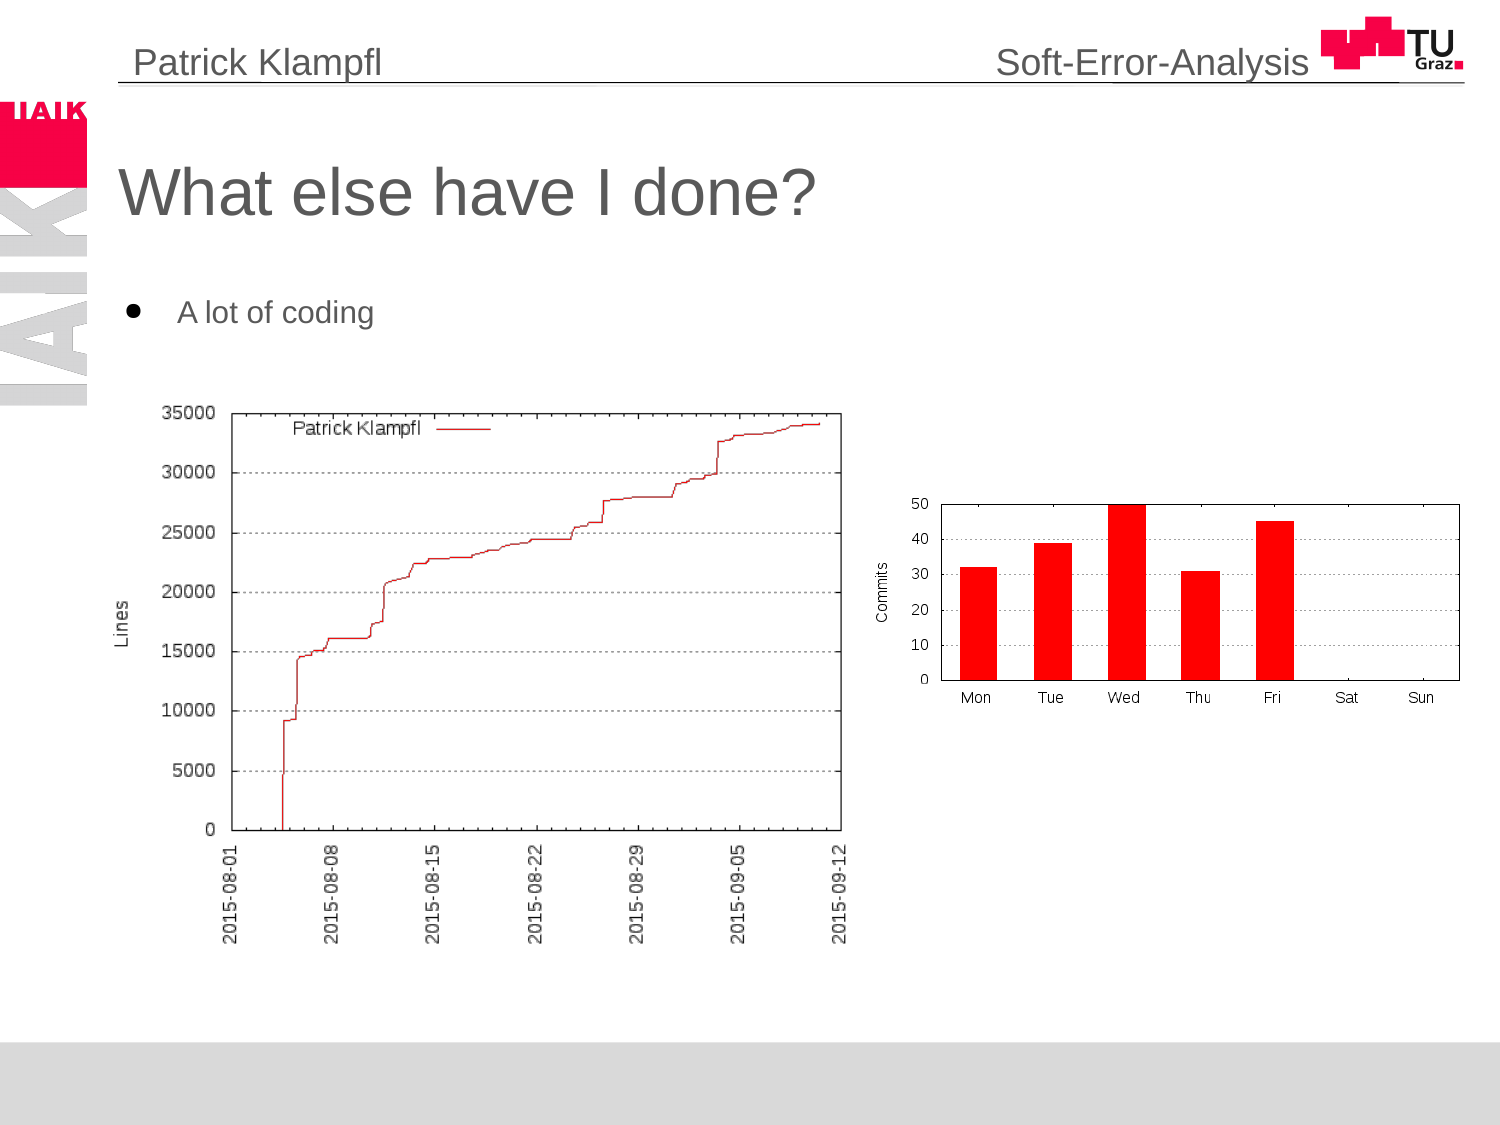

# What else have I done?
A lot of coding